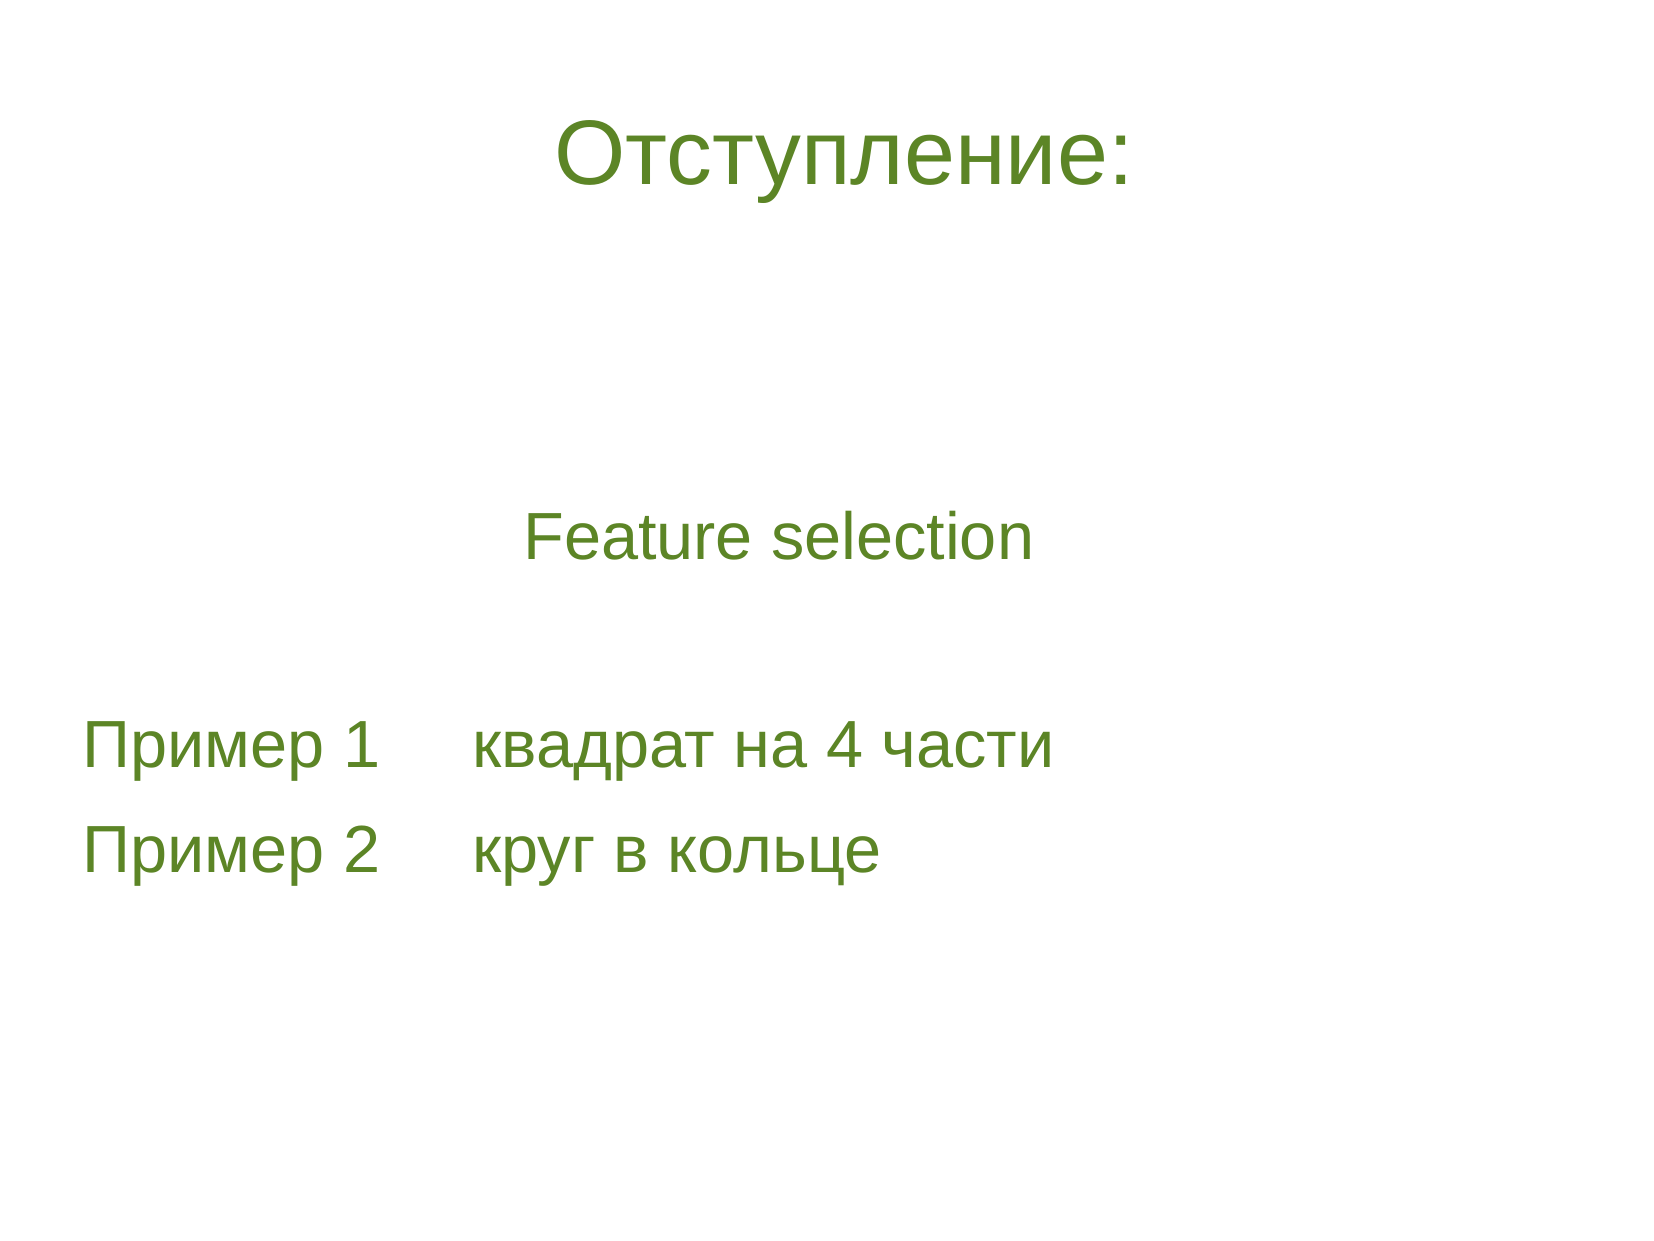

# Отступление:
 Feature selection
Пример 1 квадрат на 4 части
Пример 2 круг в кольце